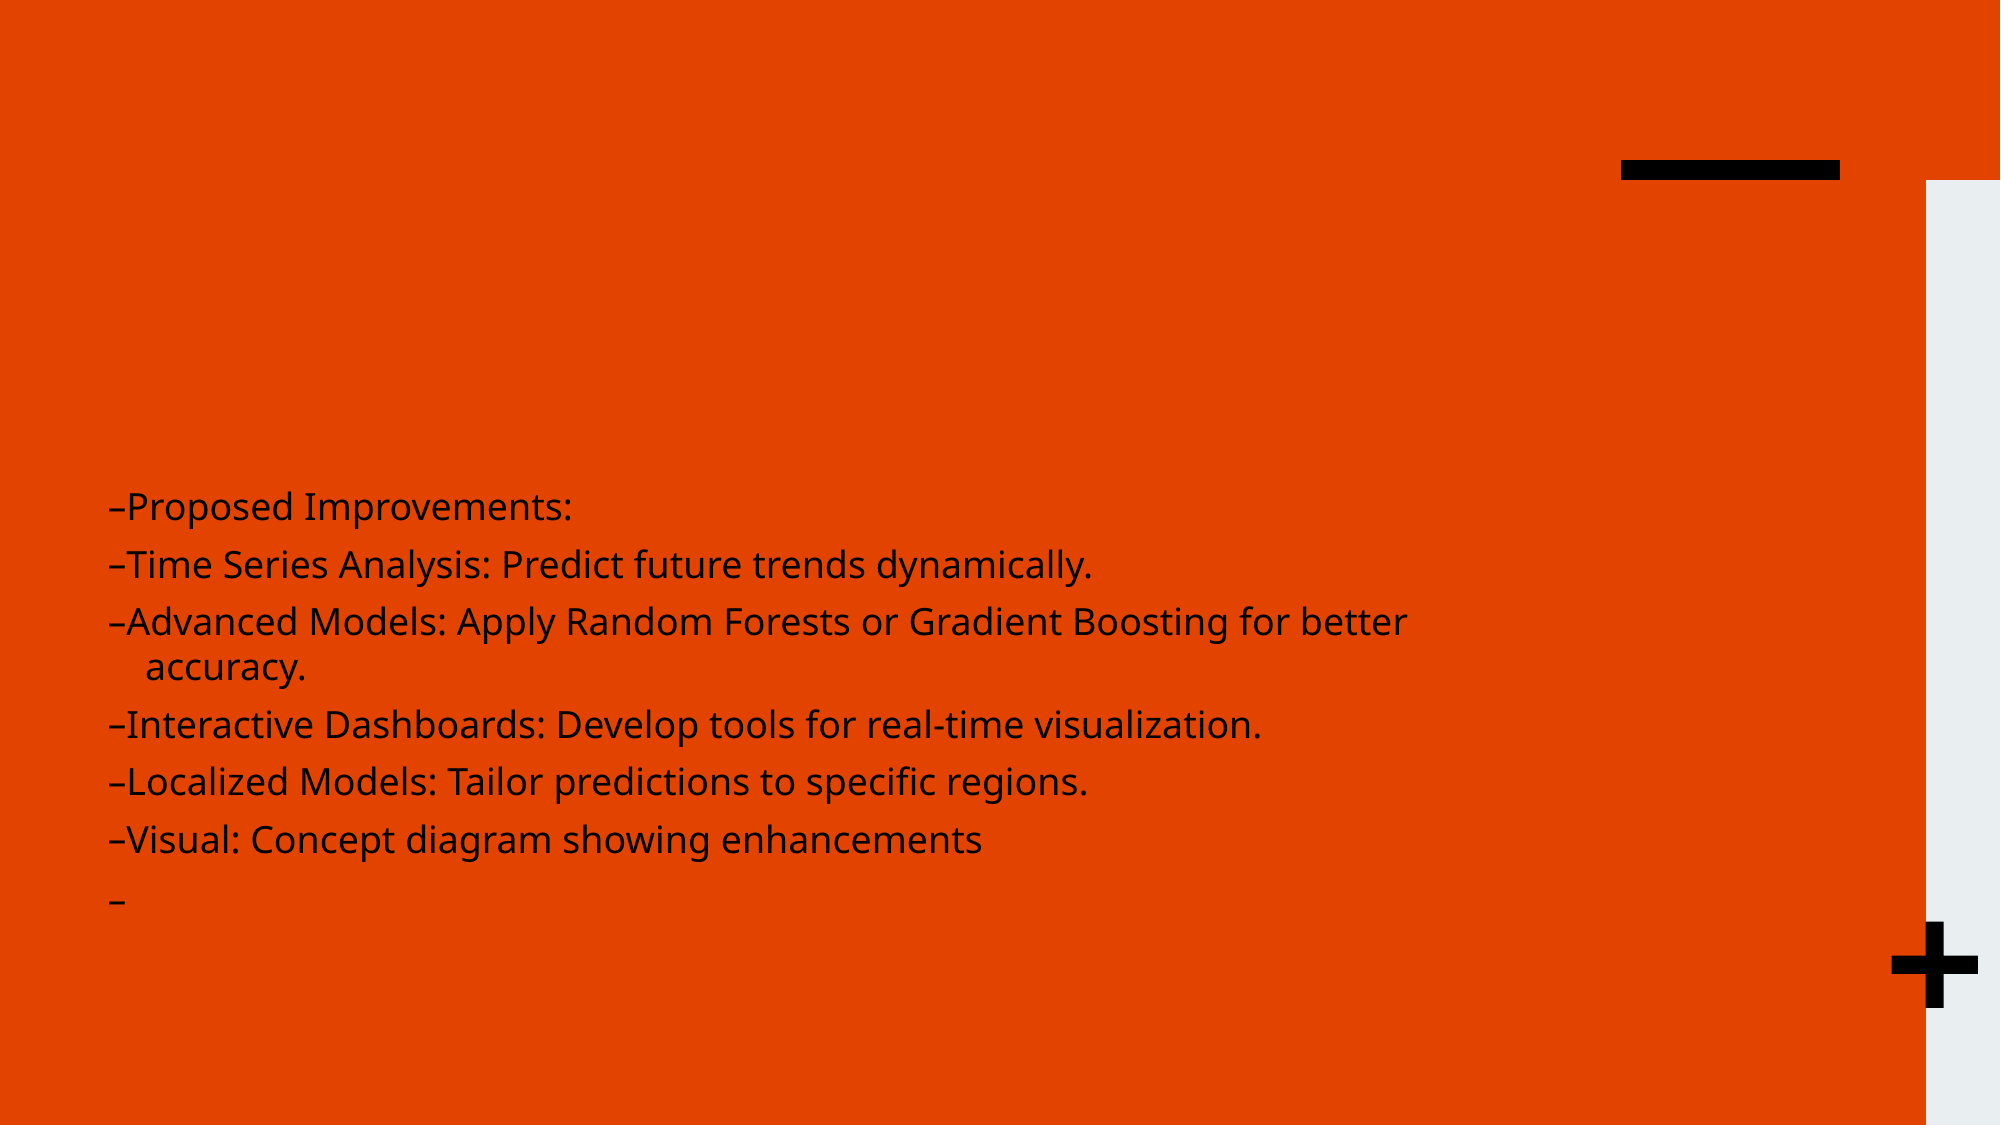

Proposed Improvements:
Time Series Analysis: Predict future trends dynamically.
Advanced Models: Apply Random Forests or Gradient Boosting for better accuracy.
Interactive Dashboards: Develop tools for real-time visualization.
Localized Models: Tailor predictions to specific regions.
Visual: Concept diagram showing enhancements